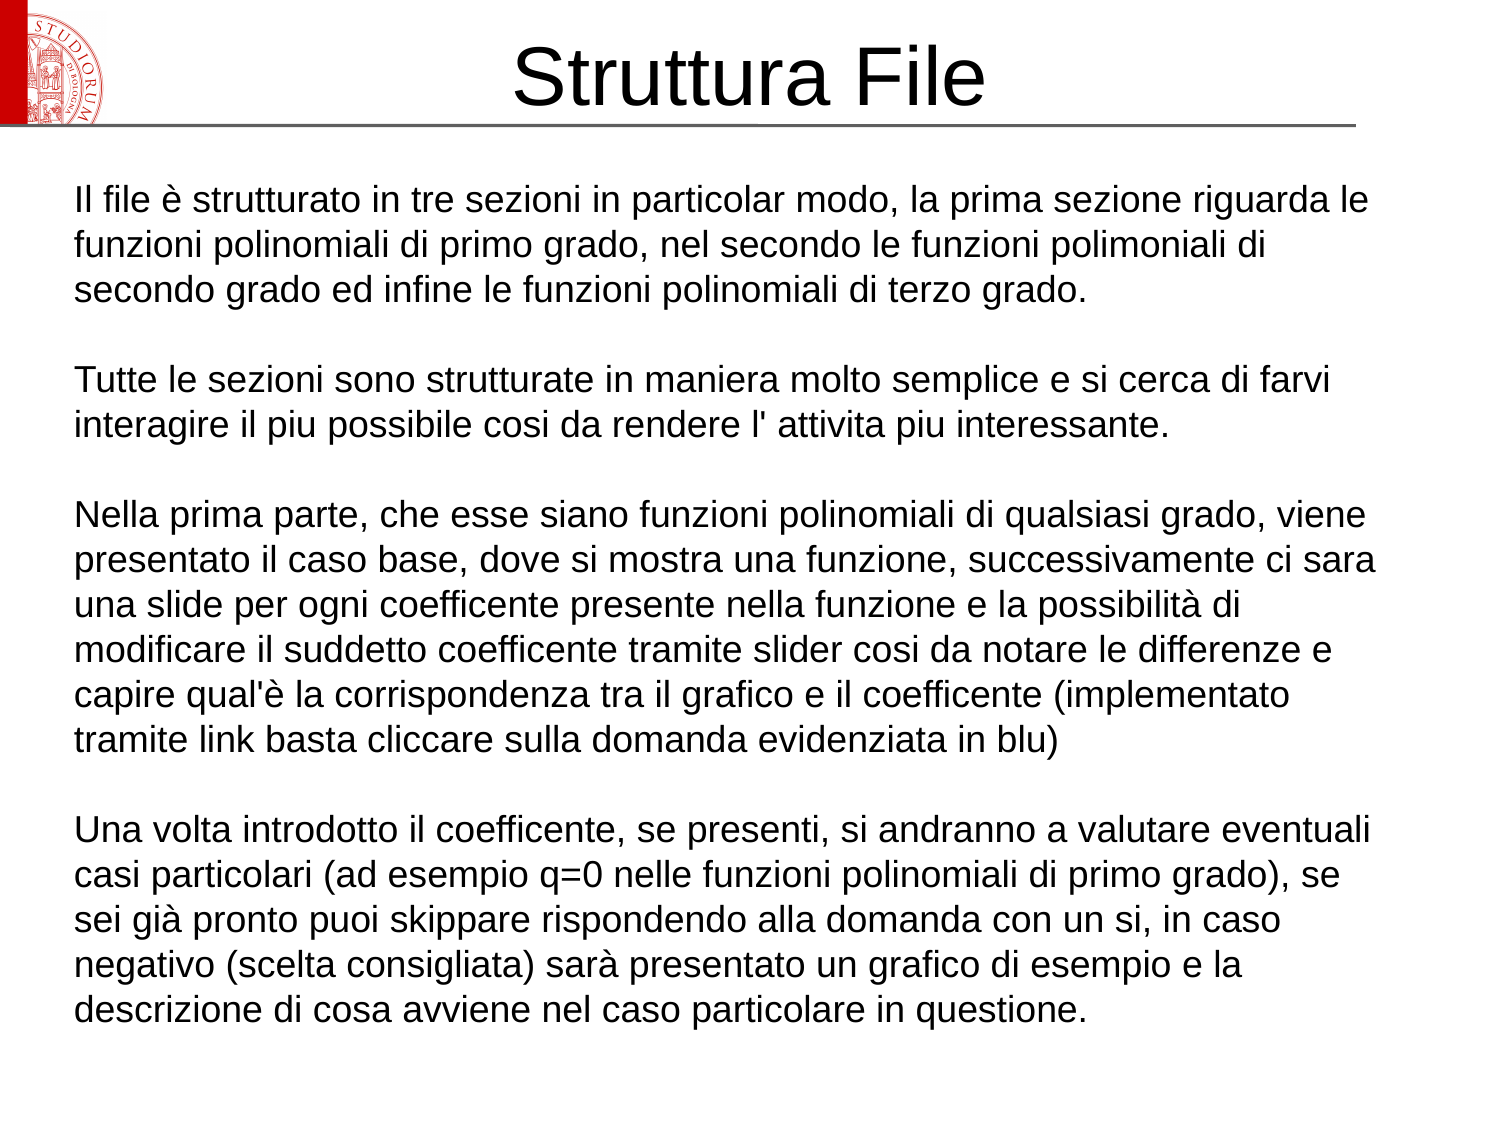

# Struttura File
Il file è strutturato in tre sezioni in particolar modo, la prima sezione riguarda le funzioni polinomiali di primo grado, nel secondo le funzioni polimoniali di secondo grado ed infine le funzioni polinomiali di terzo grado.
Tutte le sezioni sono strutturate in maniera molto semplice e si cerca di farvi interagire il piu possibile cosi da rendere l' attivita piu interessante.
Nella prima parte, che esse siano funzioni polinomiali di qualsiasi grado, viene presentato il caso base, dove si mostra una funzione, successivamente ci sara una slide per ogni coefficente presente nella funzione e la possibilità di modificare il suddetto coefficente tramite slider cosi da notare le differenze e capire qual'è la corrispondenza tra il grafico e il coefficente (implementato tramite link basta cliccare sulla domanda evidenziata in blu)
Una volta introdotto il coefficente, se presenti, si andranno a valutare eventuali casi particolari (ad esempio q=0 nelle funzioni polinomiali di primo grado), se sei già pronto puoi skippare rispondendo alla domanda con un si, in caso negativo (scelta consigliata) sarà presentato un grafico di esempio e la descrizione di cosa avviene nel caso particolare in questione.